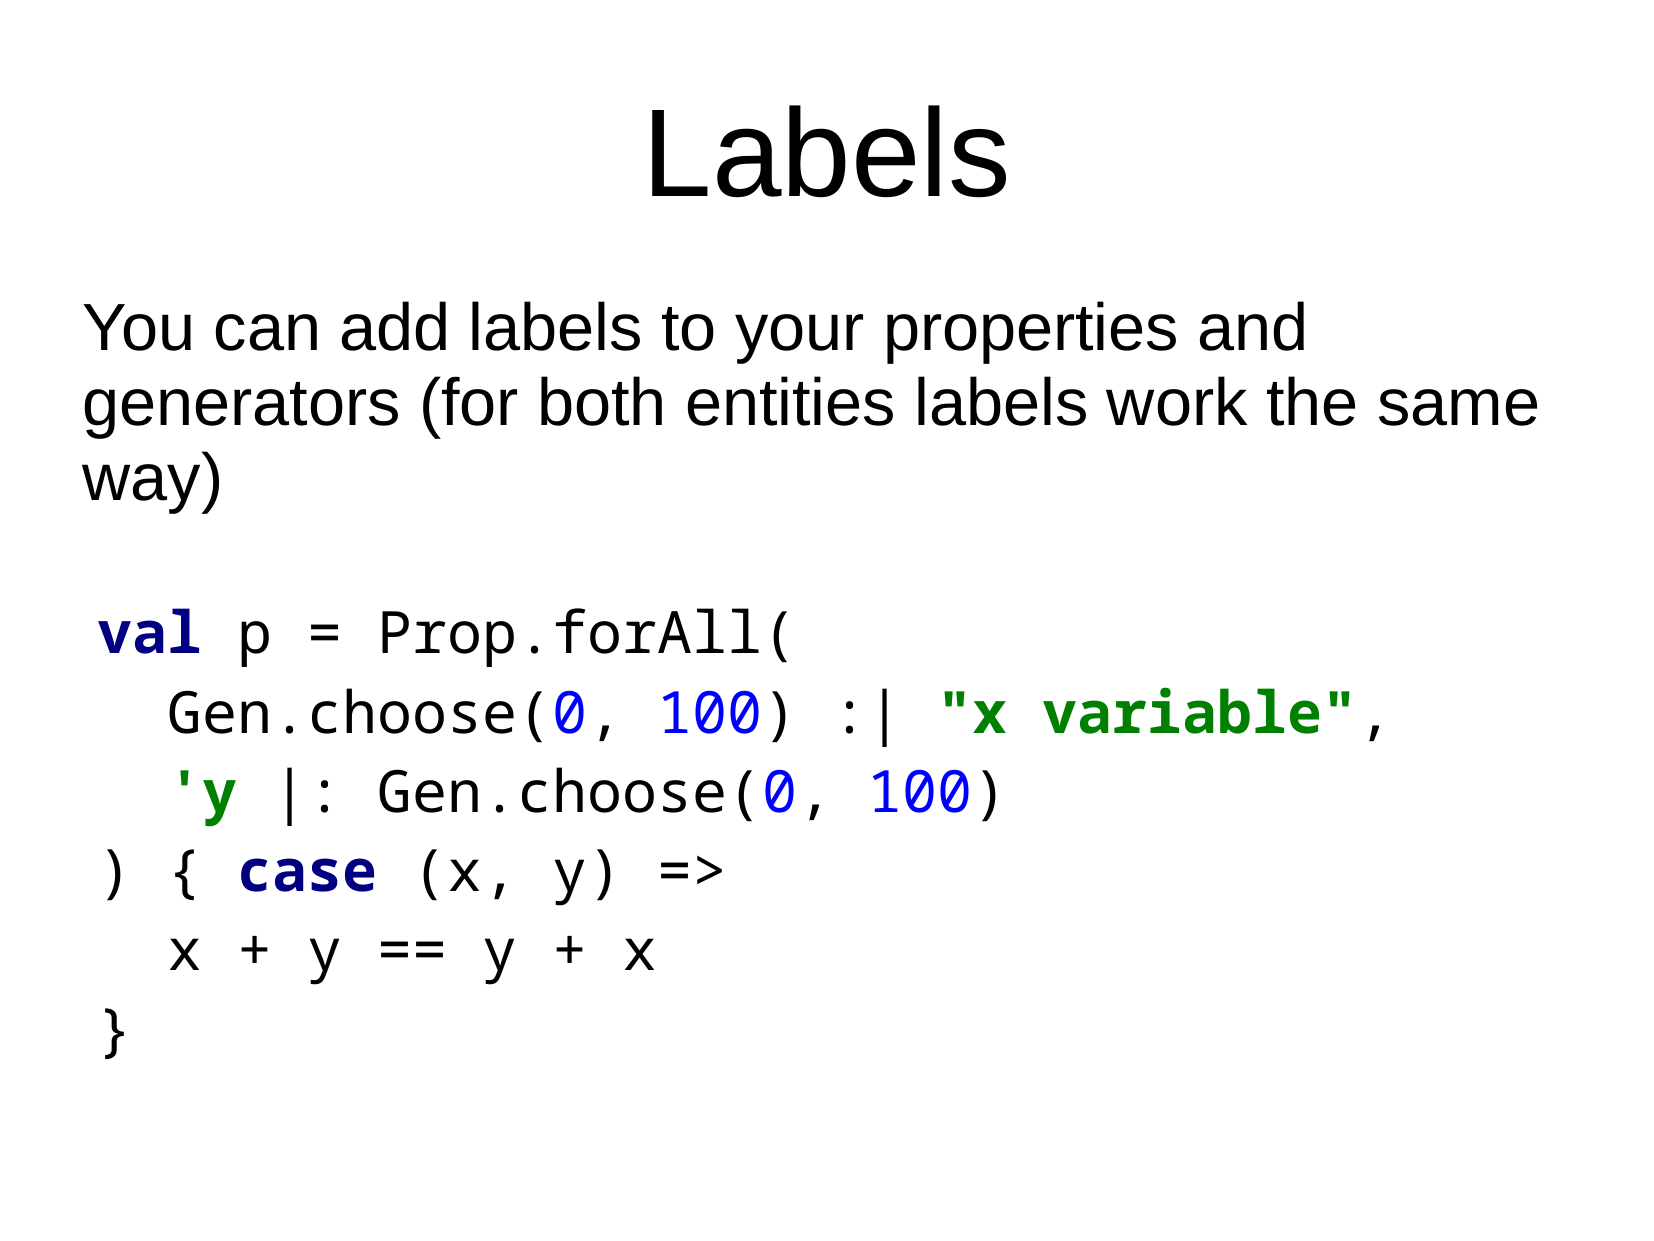

# Labels
You can add labels to your properties and generators (for both entities labels work the same way)
val p = Prop.forAll(
 Gen.choose(0, 100) :| "x variable",
 'y |: Gen.choose(0, 100)
) { case (x, y) =>
 x + y == y + x
}